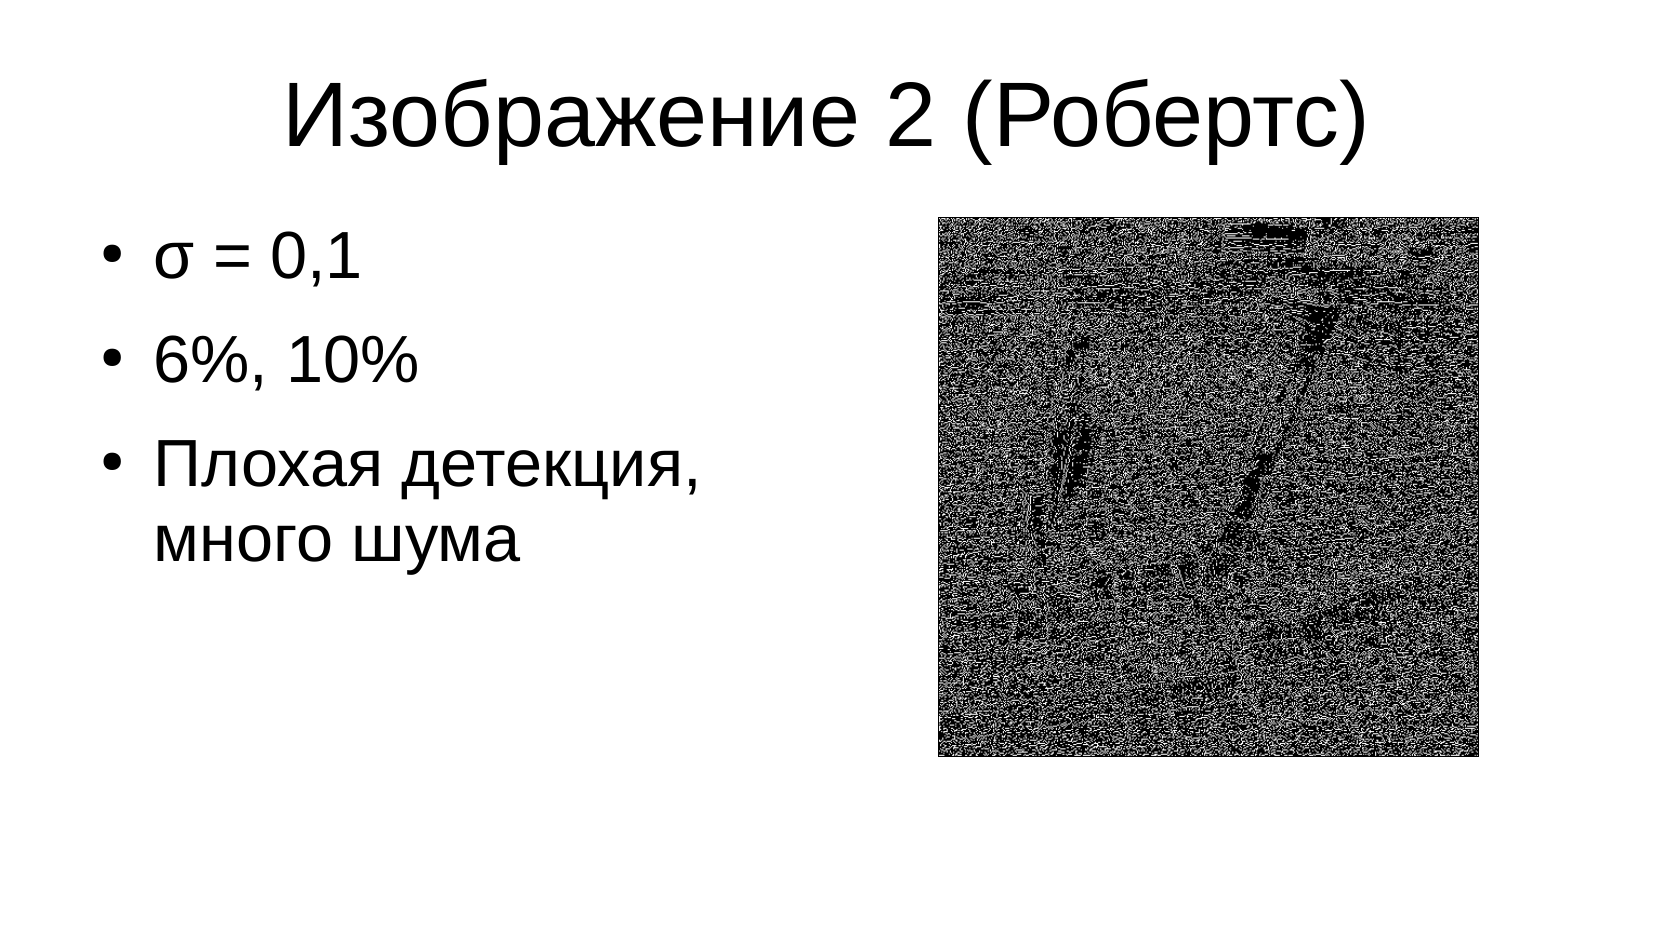

# Изображение 2 (Робертс)
σ = 0,1
6%, 10%
Плохая детекция, много шума